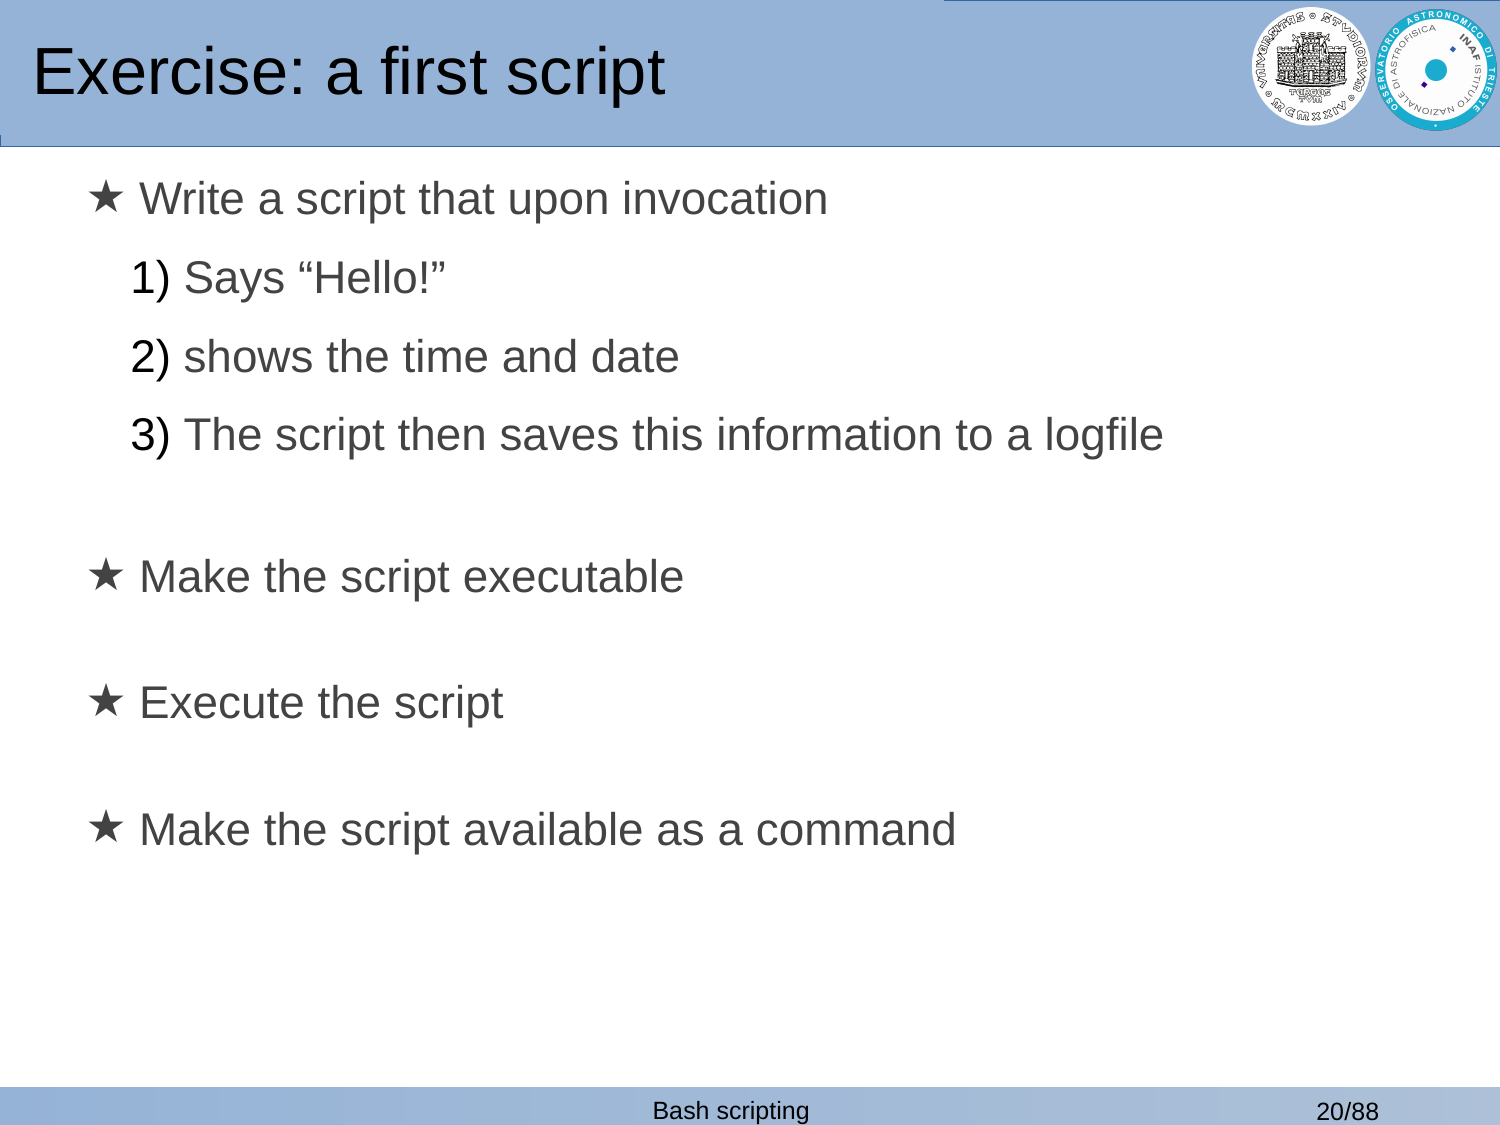

# Traditional service delivery
Exercise: a first script
 Write a script that upon invocation
Says “Hello!”
shows the time and date
The script then saves this information to a logfile
 Make the script executable
 Execute the script
 Make the script available as a command